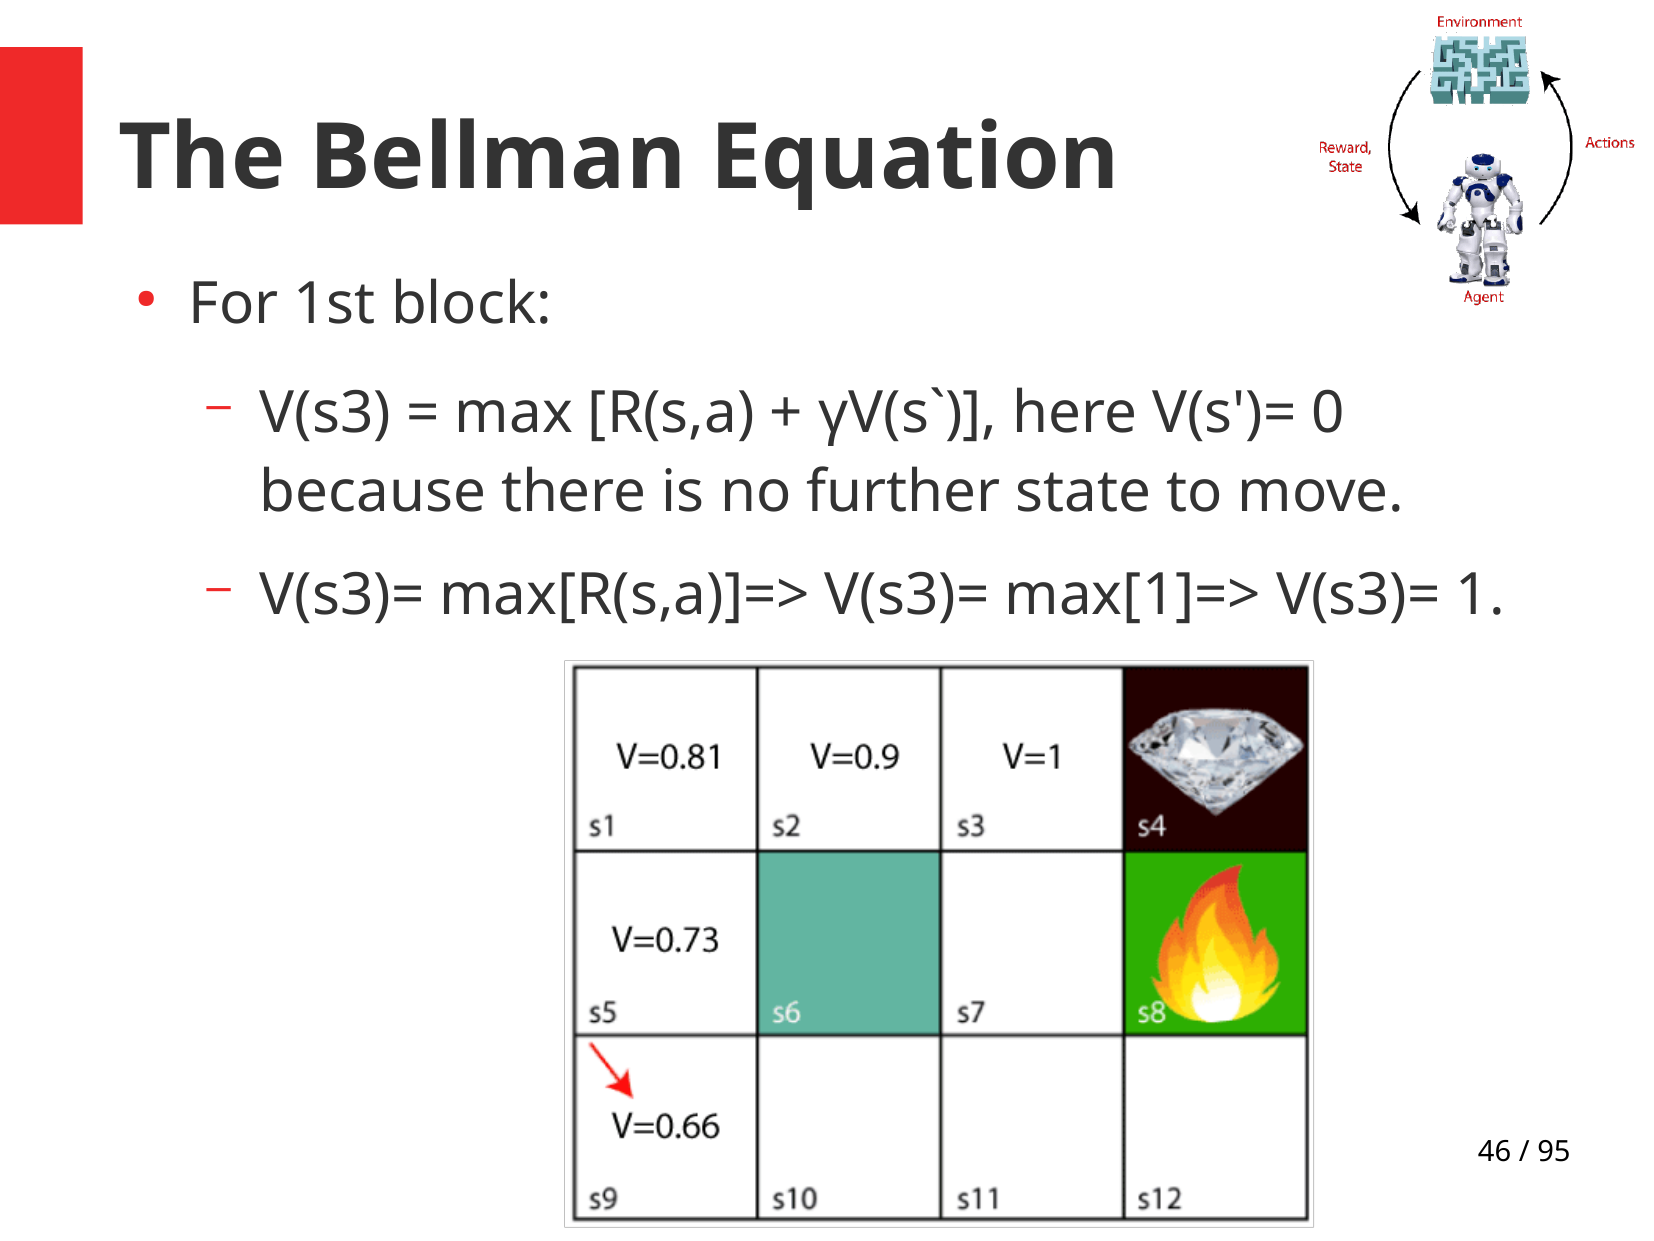

# The Bellman Equation
For 1st block:
V(s3) = max [R(s,a) + γV(s`)], here V(s')= 0 because there is no further state to move.
V(s3)= max[R(s,a)]=> V(s3)= max[1]=> V(s3)= 1.
46